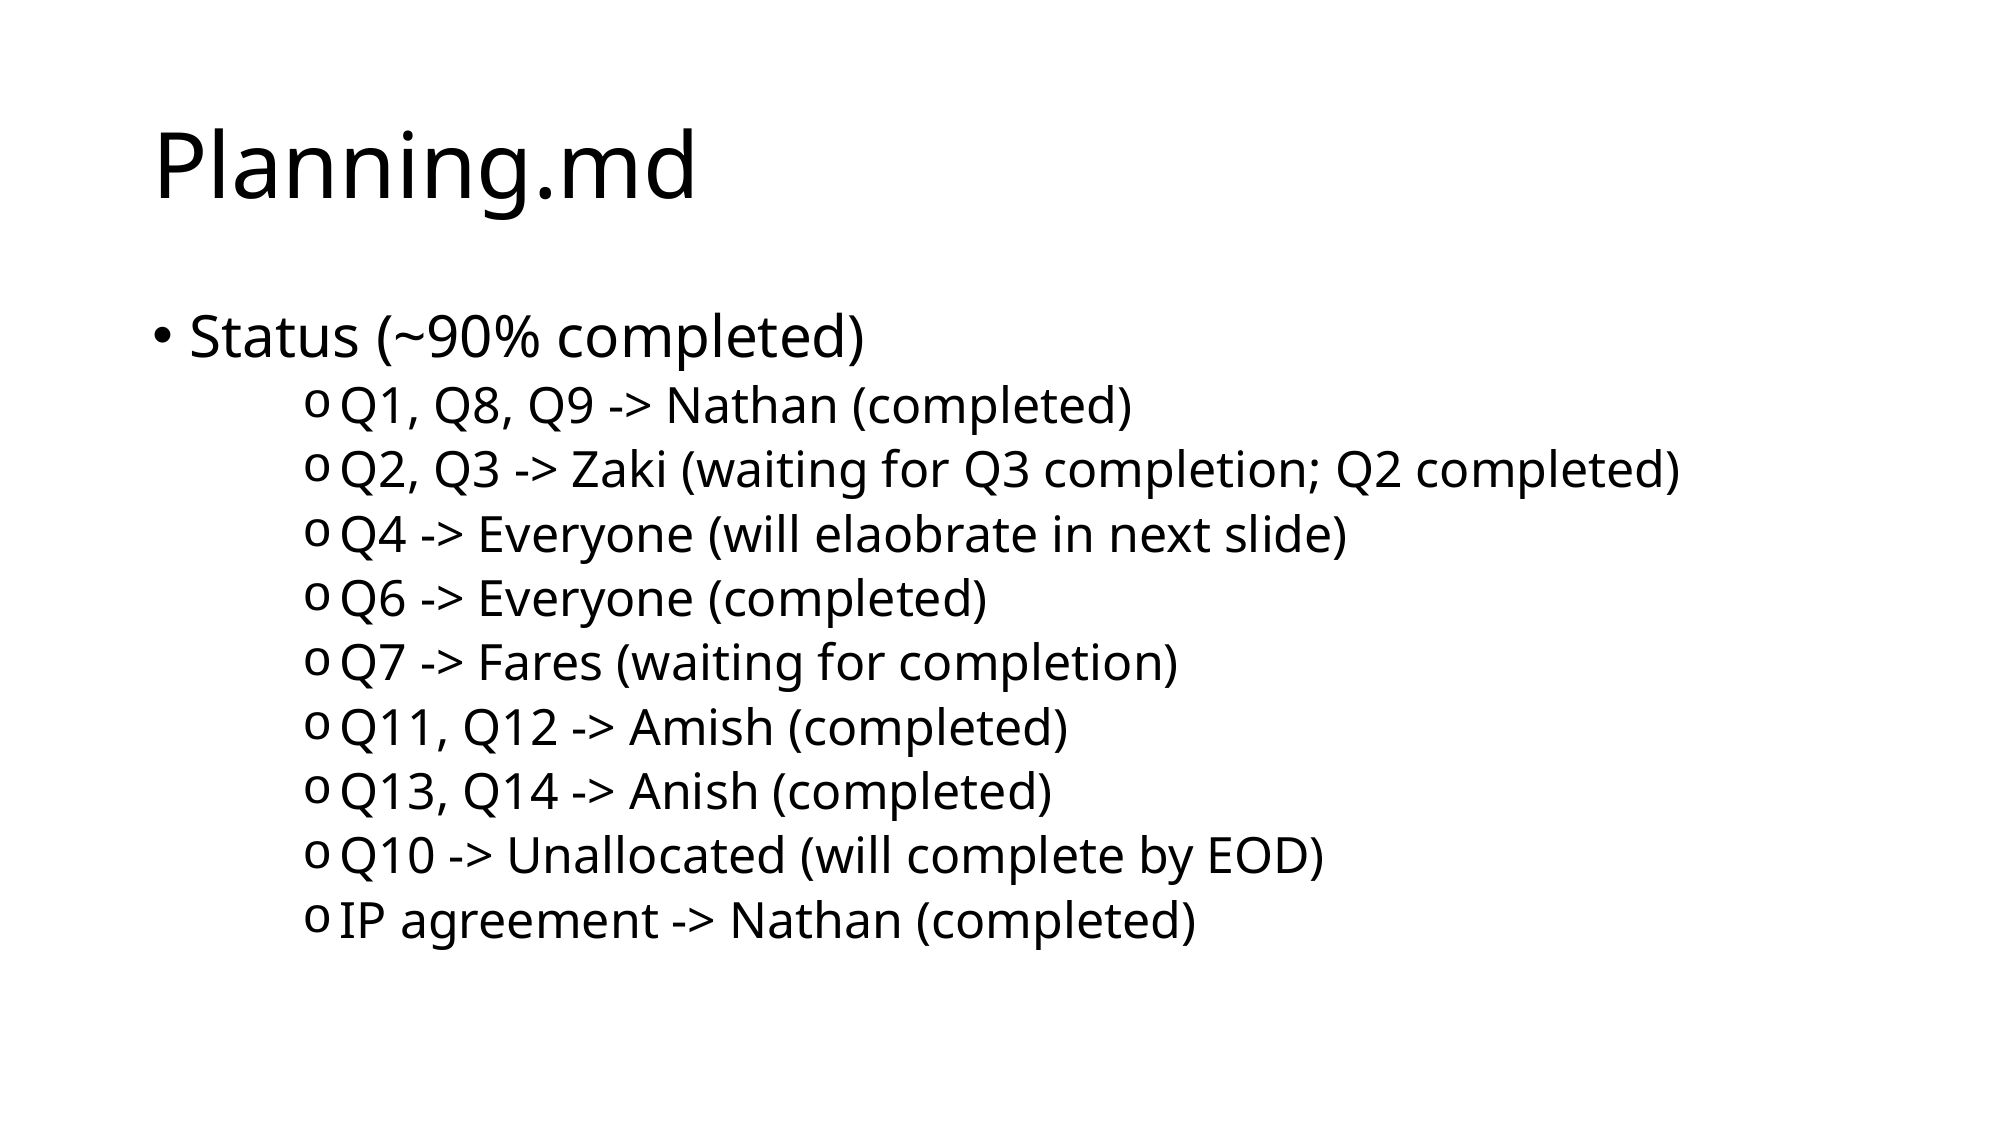

# Planning.md
Status (~90% completed)
Q1, Q8, Q9 -> Nathan (completed)
Q2, Q3 -> Zaki (waiting for Q3 completion; Q2 completed)
Q4 -> Everyone (will elaobrate in next slide)
Q6 -> Everyone (completed)
Q7 -> Fares (waiting for completion)
Q11, Q12 -> Amish (completed)
Q13, Q14 -> Anish (completed)
Q10 -> Unallocated (will complete by EOD)
IP agreement -> Nathan (completed)